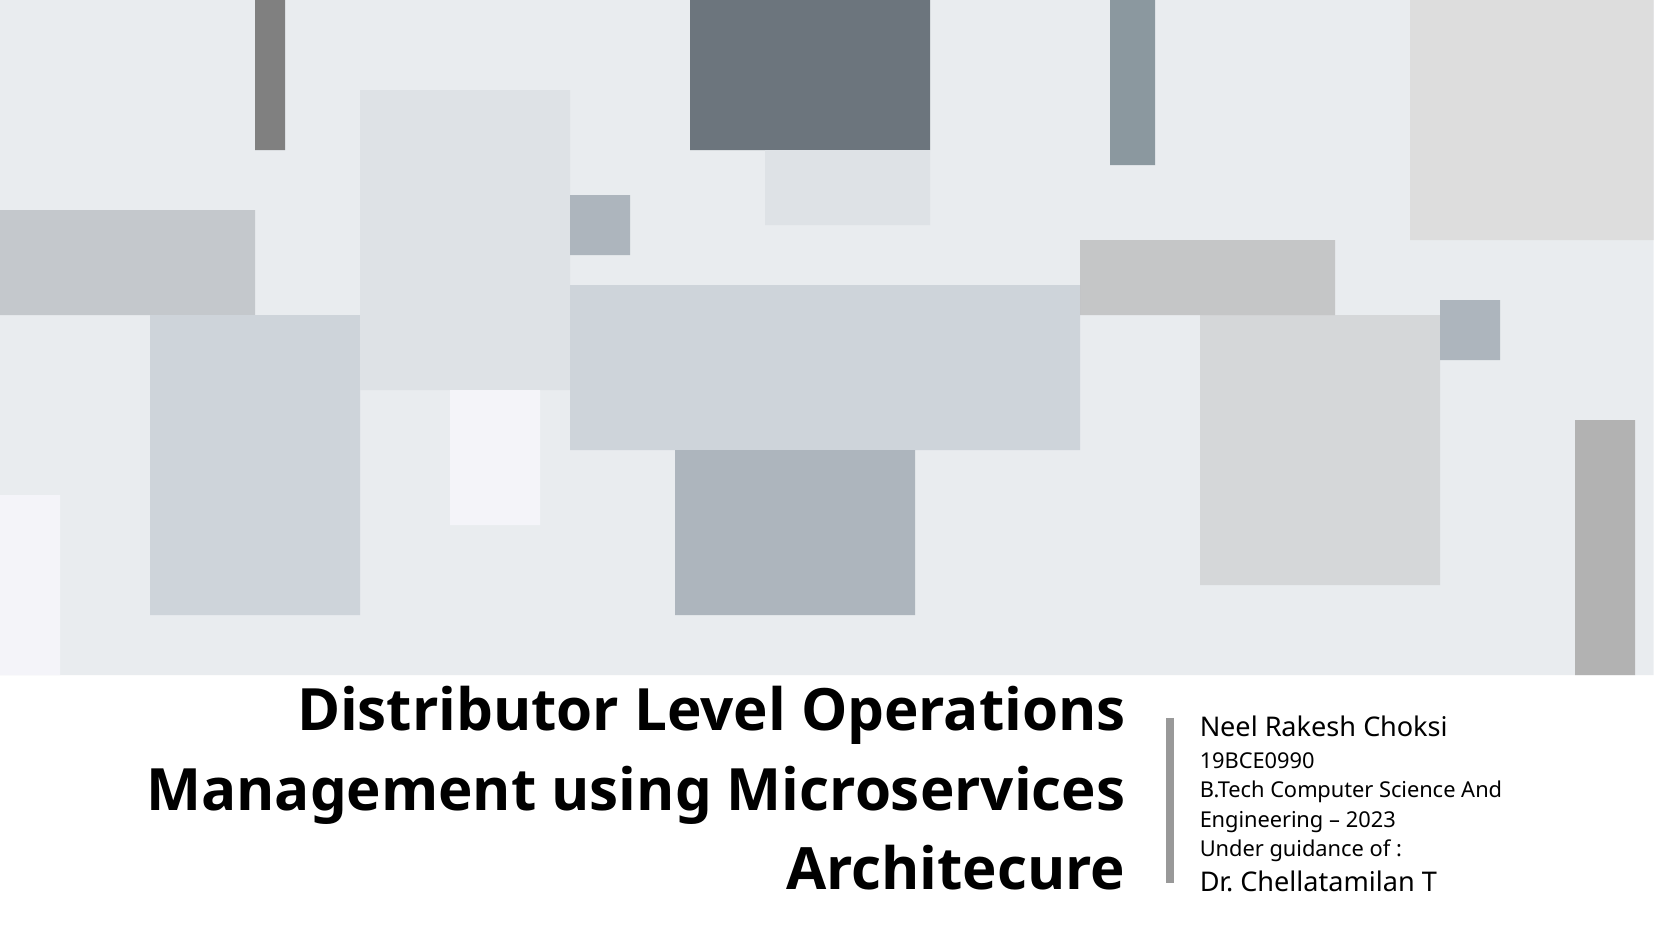

Distributor Level Operations Management using Microservices Architecure
Neel Rakesh Choksi
19BCE0990
B.Tech Computer Science And Engineering – 2023
Under guidance of :
Dr. Chellatamilan T